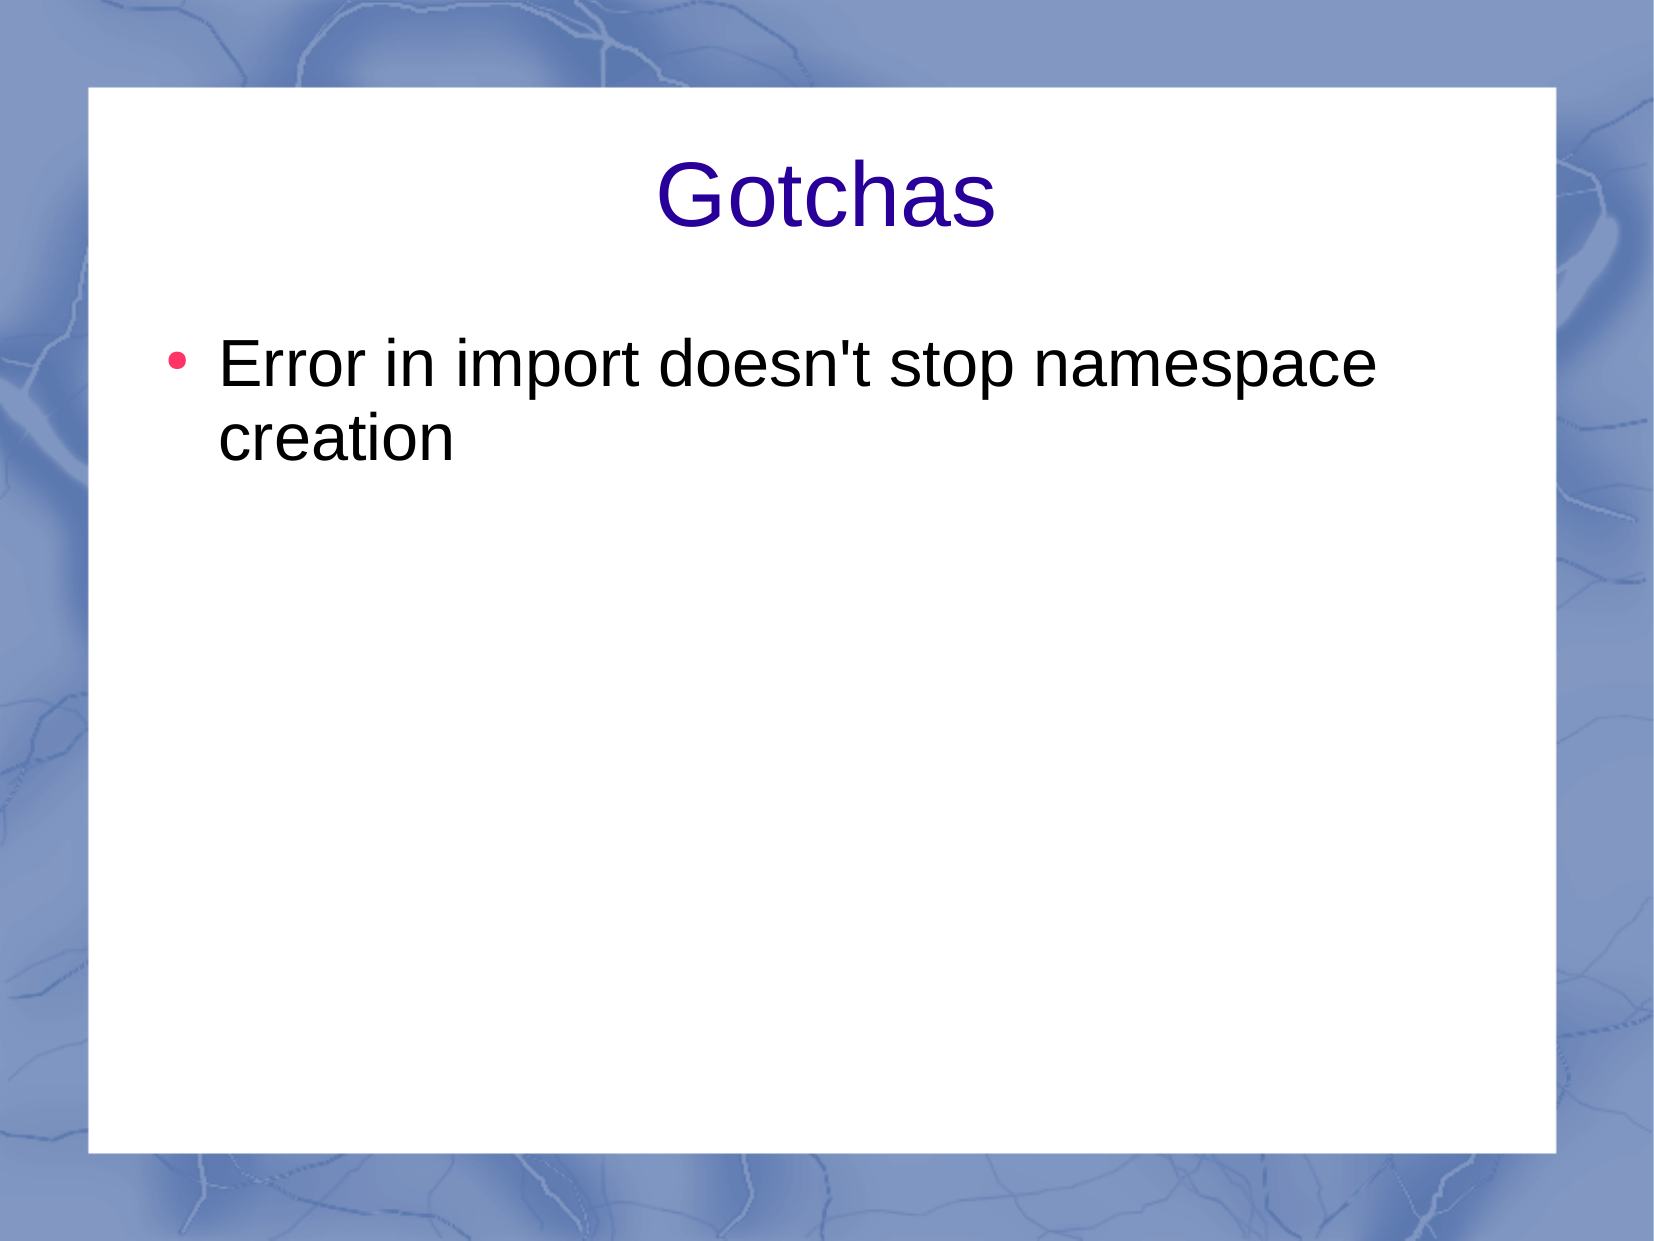

# Gotchas
Error in import doesn't stop namespace creation